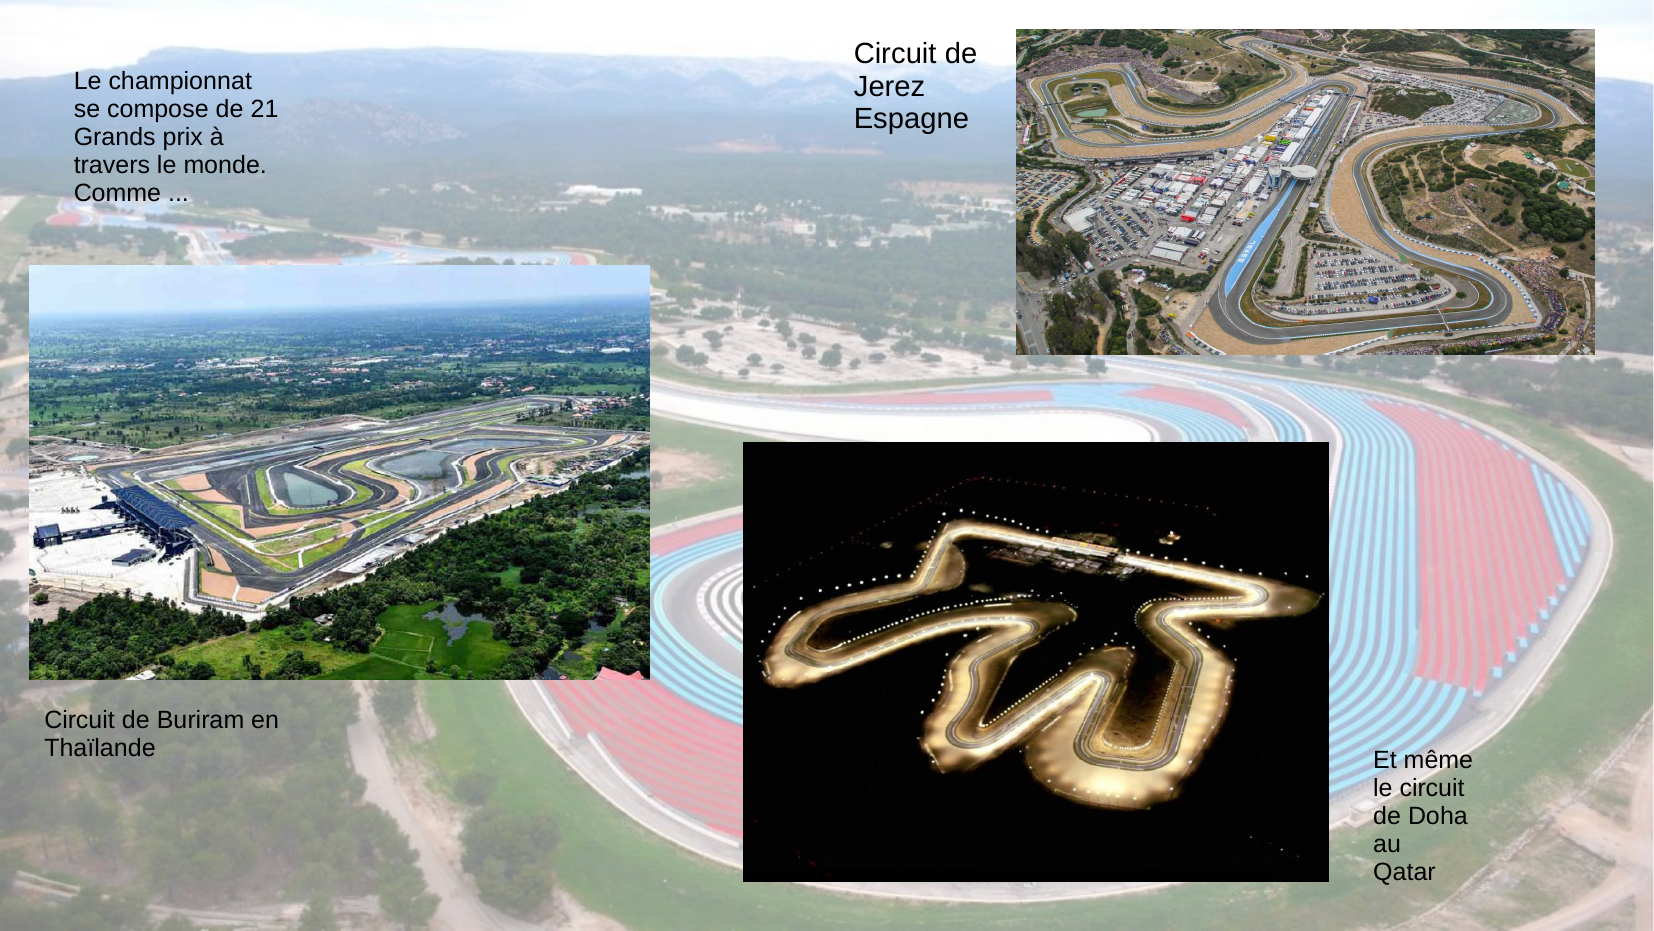

Circuit de Jerez
Espagne
Le championnat se compose de 21 Grands prix à travers le monde. Comme ...
Circuit de Buriram en
Thaïlande
Et même le circuit de Doha au
Qatar